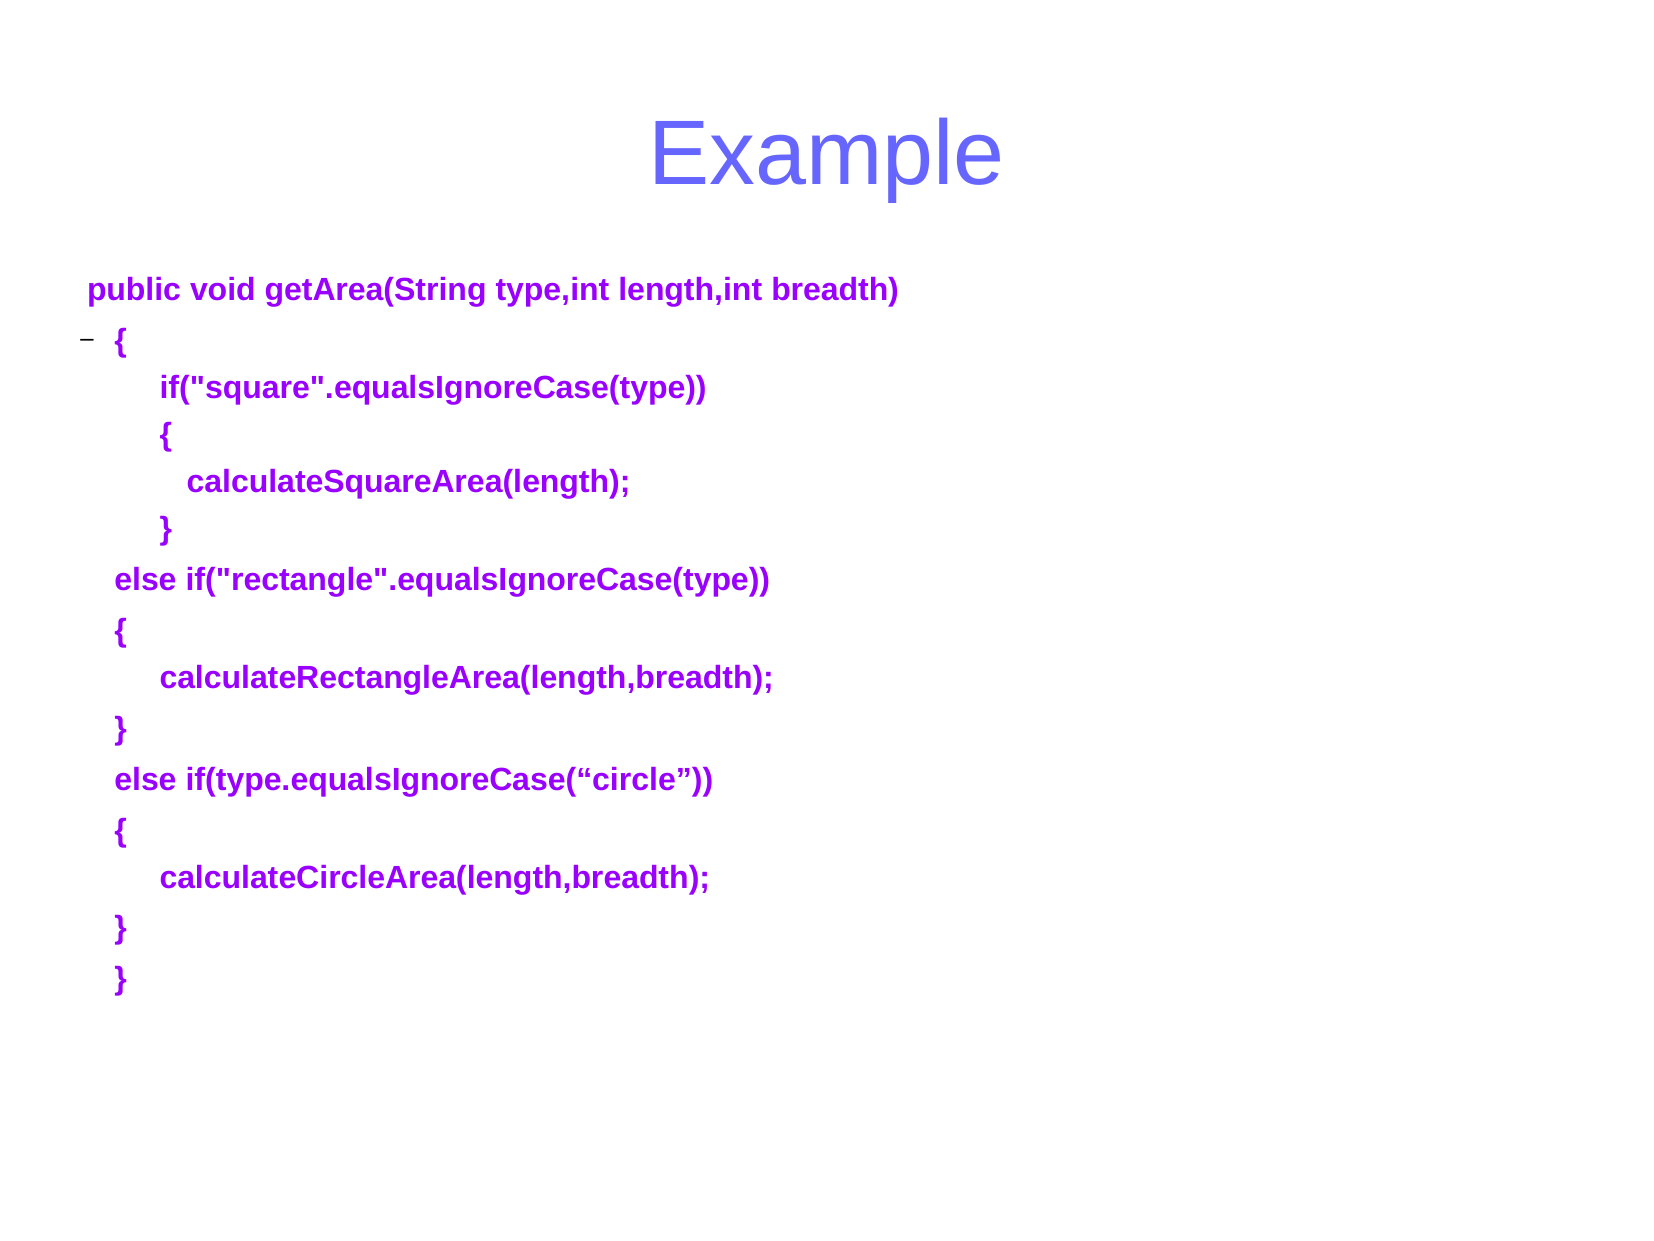

# Example
 public void getArea(String type,int length,int breadth)
{
if("square".equalsIgnoreCase(type))
{
 calculateSquareArea(length);
}
else if("rectangle".equalsIgnoreCase(type))
{
calculateRectangleArea(length,breadth);
}
else if(type.equalsIgnoreCase(“circle”))
{
calculateCircleArea(length,breadth);
}
}